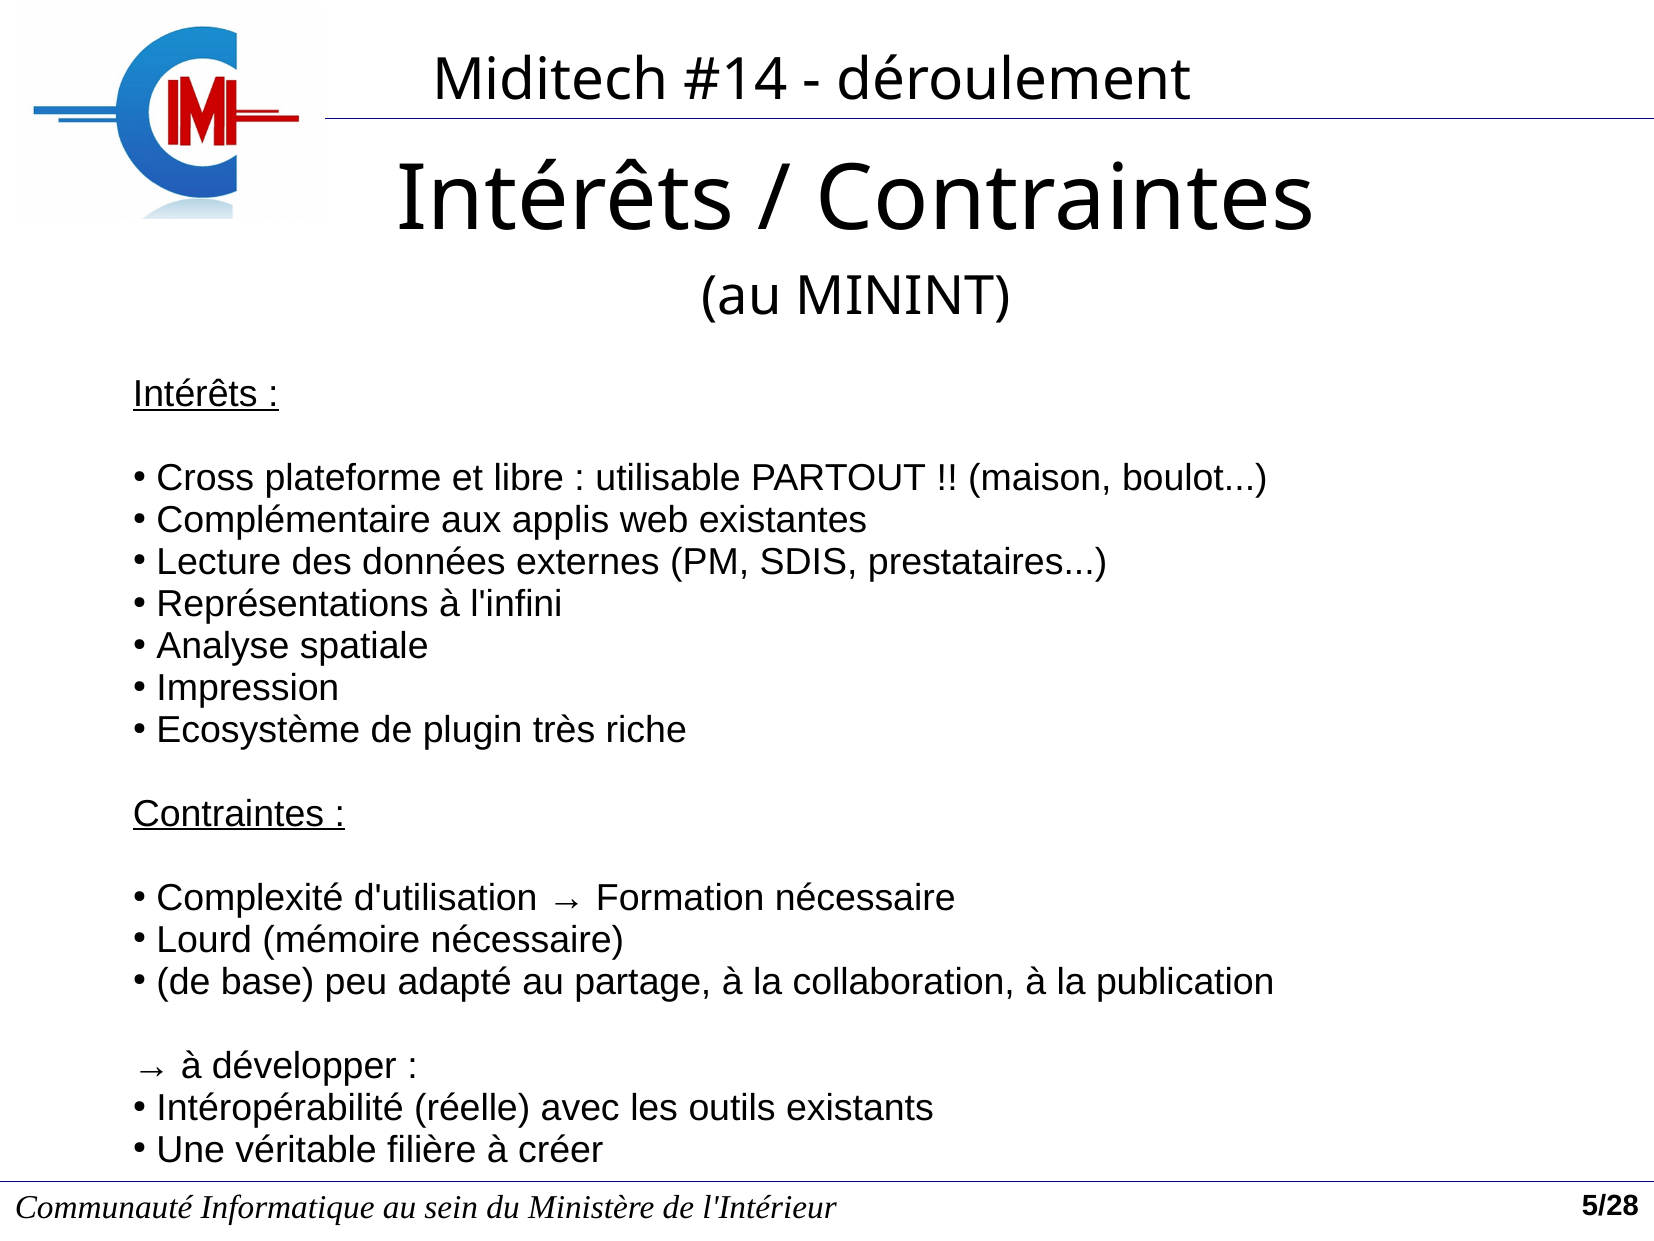

Miditech #14 - déroulement
Intérêts / Contraintes
(au MININT)
Intérêts :
 Cross plateforme et libre : utilisable PARTOUT !! (maison, boulot...)
 Complémentaire aux applis web existantes
 Lecture des données externes (PM, SDIS, prestataires...)
 Représentations à l'infini
 Analyse spatiale
 Impression
 Ecosystème de plugin très riche
Contraintes :
 Complexité d'utilisation → Formation nécessaire
 Lourd (mémoire nécessaire)
 (de base) peu adapté au partage, à la collaboration, à la publication
→ à développer :
 Intéropérabilité (réelle) avec les outils existants
 Une véritable filière à créer